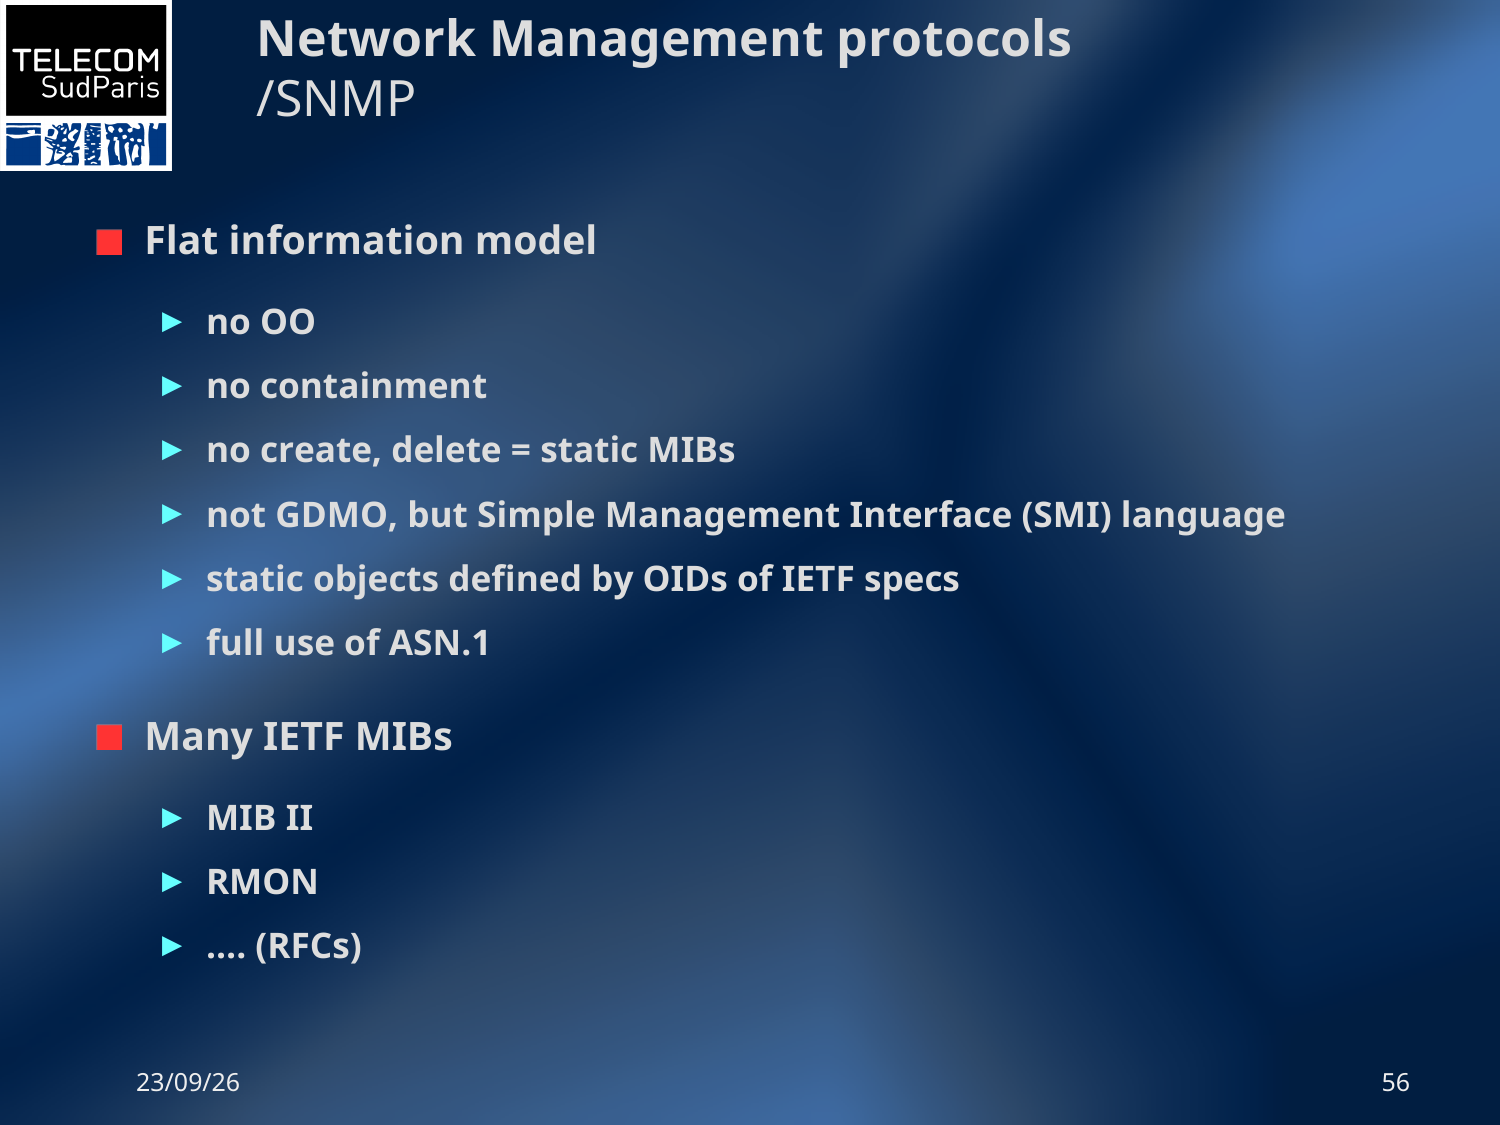

# Network Management protocols /SNMP
Flat information model
no OO
no containment
no create, delete = static MIBs
not GDMO, but Simple Management Interface (SMI) language
static objects defined by OIDs of IETF specs
full use of ASN.1
Many IETF MIBs
MIB II
RMON
…. (RFCs)
56